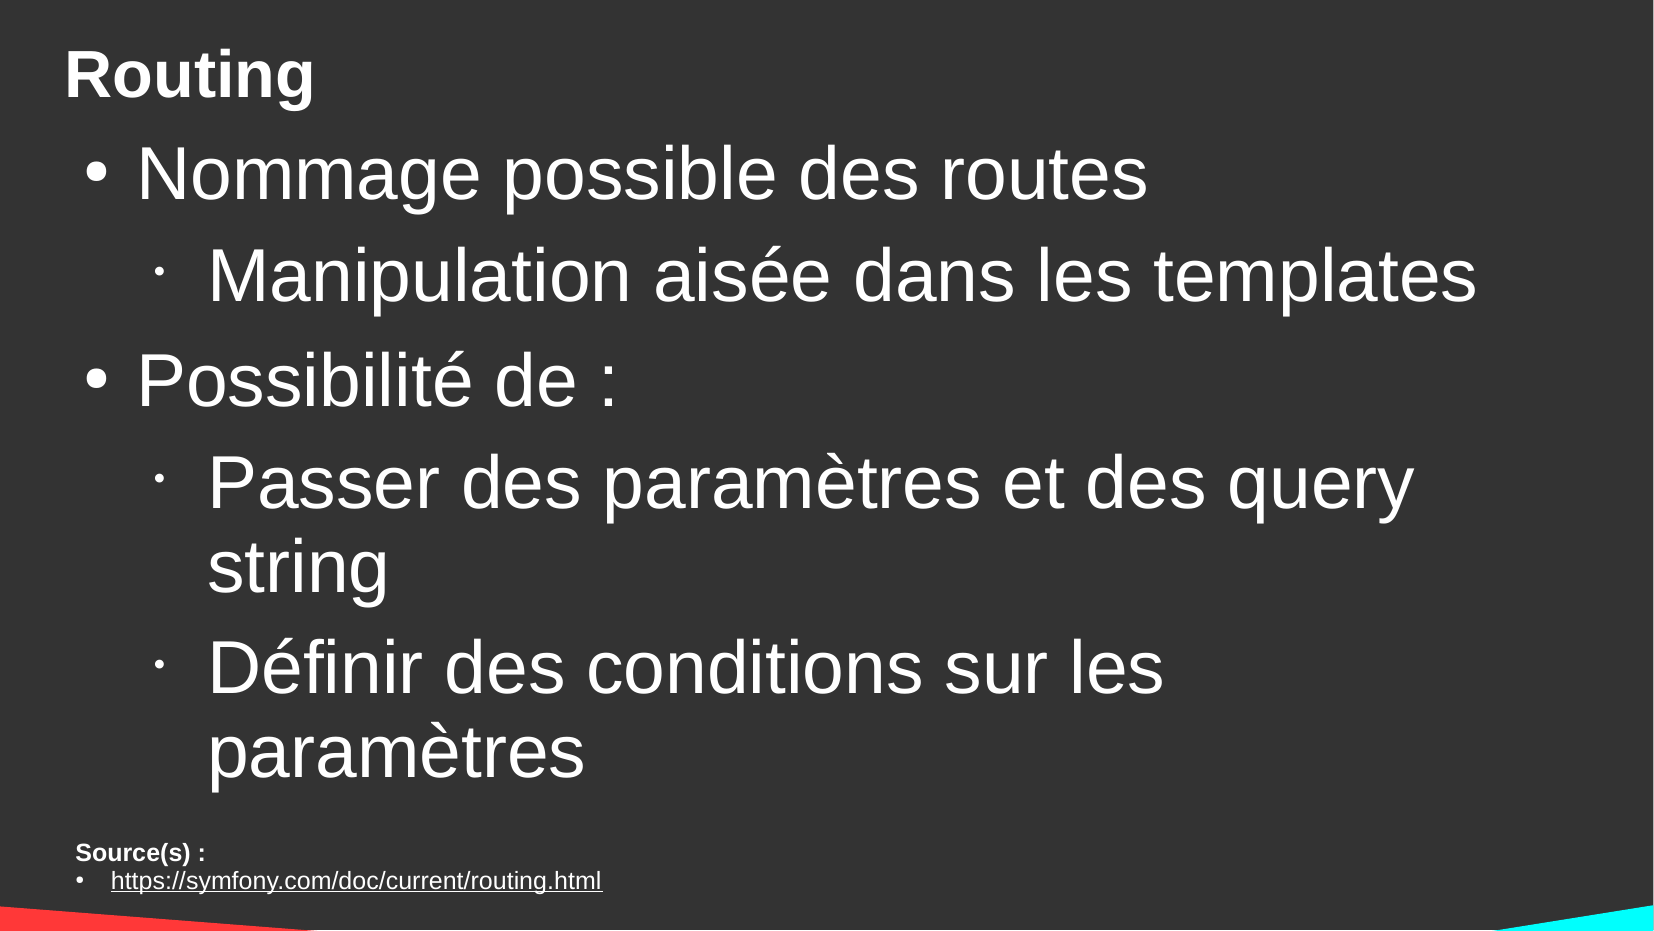

# Routing
Nommage possible des routes
Manipulation aisée dans les templates
Possibilité de :
Passer des paramètres et des query string
Définir des conditions sur les paramètres
Source(s) :
https://symfony.com/doc/current/routing.html